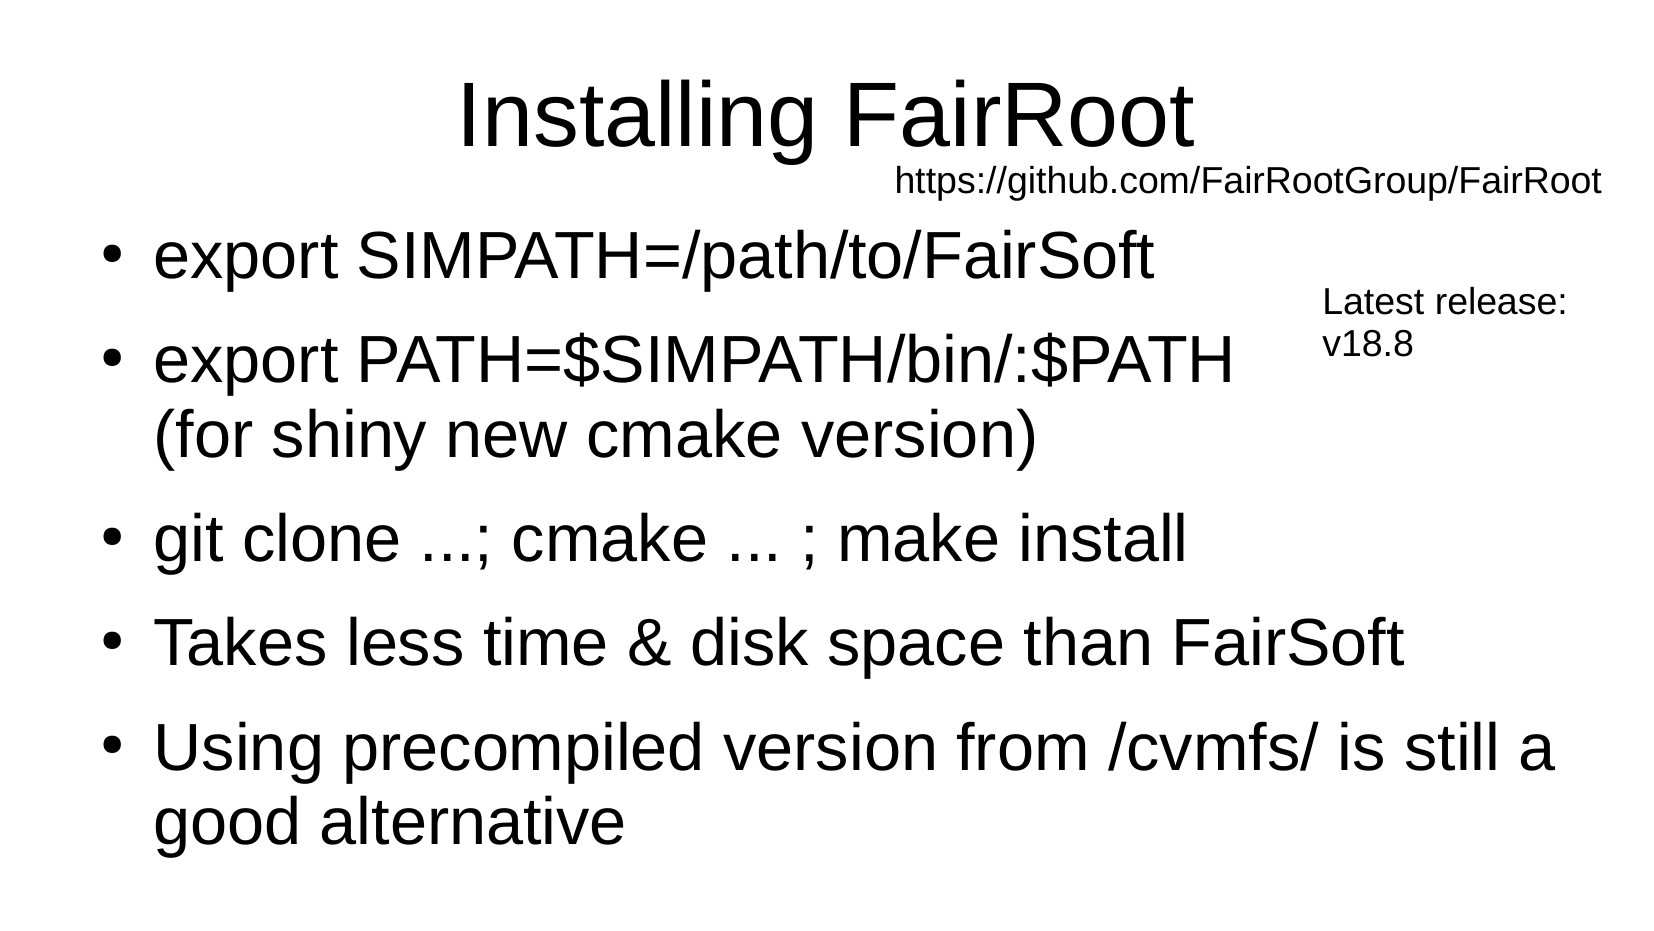

# Installing FairRoot
https://github.com/FairRootGroup/FairRoot
export SIMPATH=/path/to/FairSoft
export PATH=$SIMPATH/bin/:$PATH
(for shiny new cmake version)
git clone ...; cmake ... ; make install
Takes less time & disk space than FairSoft
Using precompiled version from /cvmfs/ is still a good alternative
Latest release:
v18.8